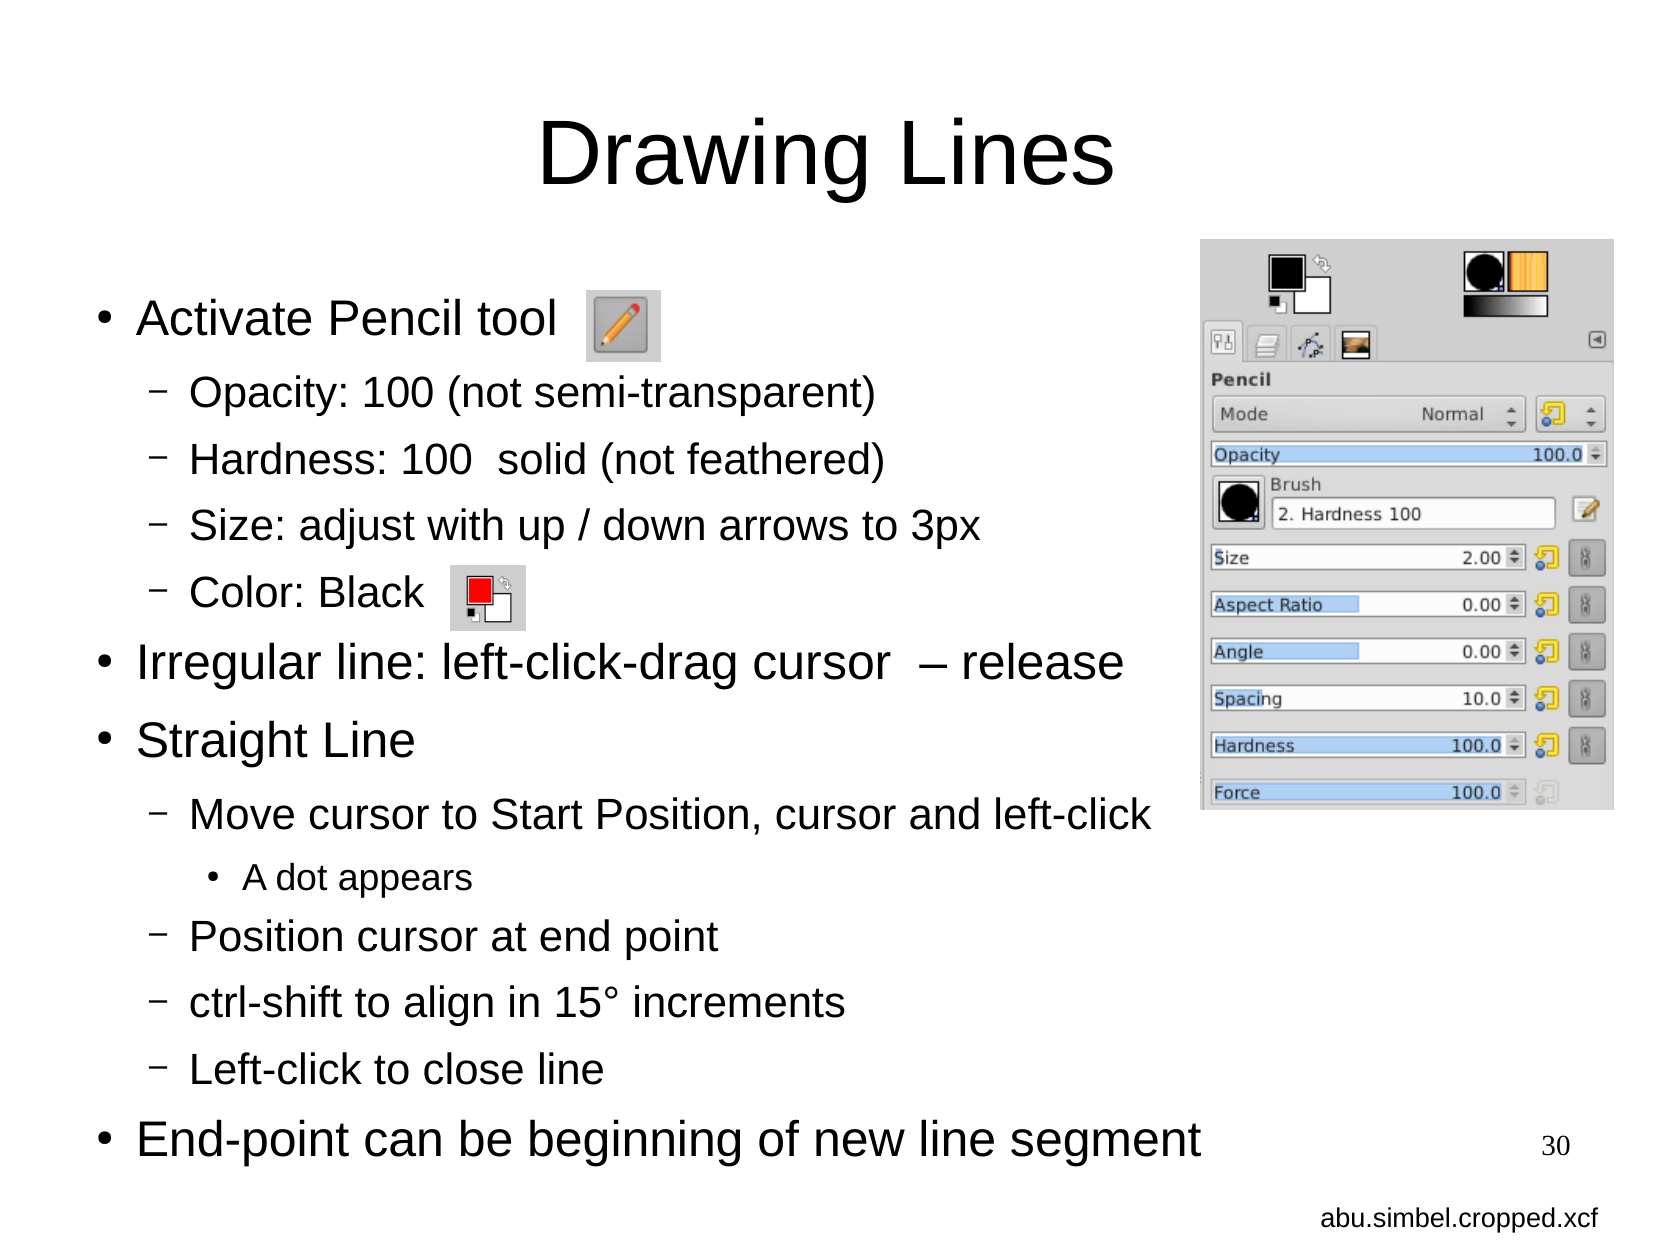

# Drawing Lines
Activate Pencil tool
Opacity: 100 (not semi-transparent)
Hardness: 100 solid (not feathered)
Size: adjust with up / down arrows to 3px
Color: Black
Irregular line: left-click-drag cursor – release
Straight Line
Move cursor to Start Position, cursor and left-click
A dot appears
Position cursor at end point
ctrl-shift to align in 15° increments
Left-click to close line
End-point can be beginning of new line segment
30
abu.simbel.cropped.xcf